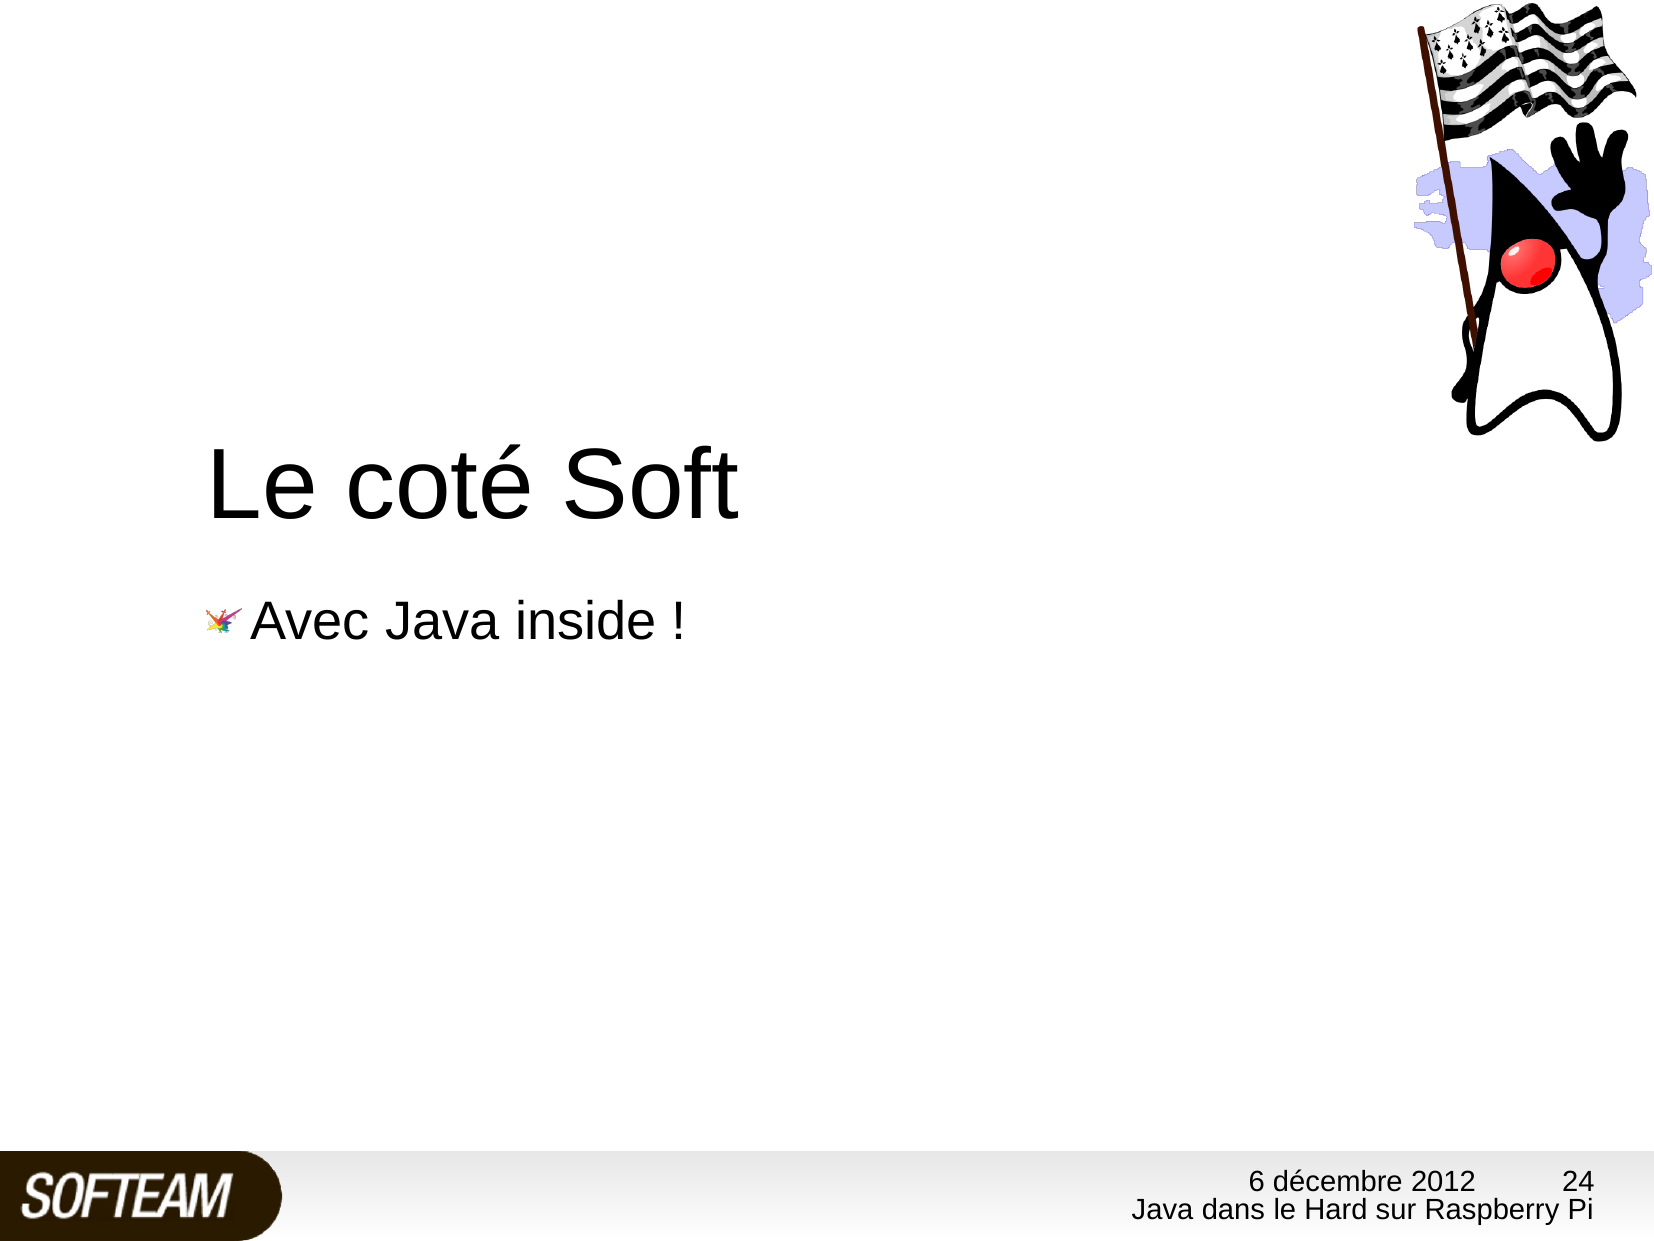

# Le coté Soft
Avec Java inside !
14 septembre 2012
24
Beaglebone - JugSummerCamp 2012